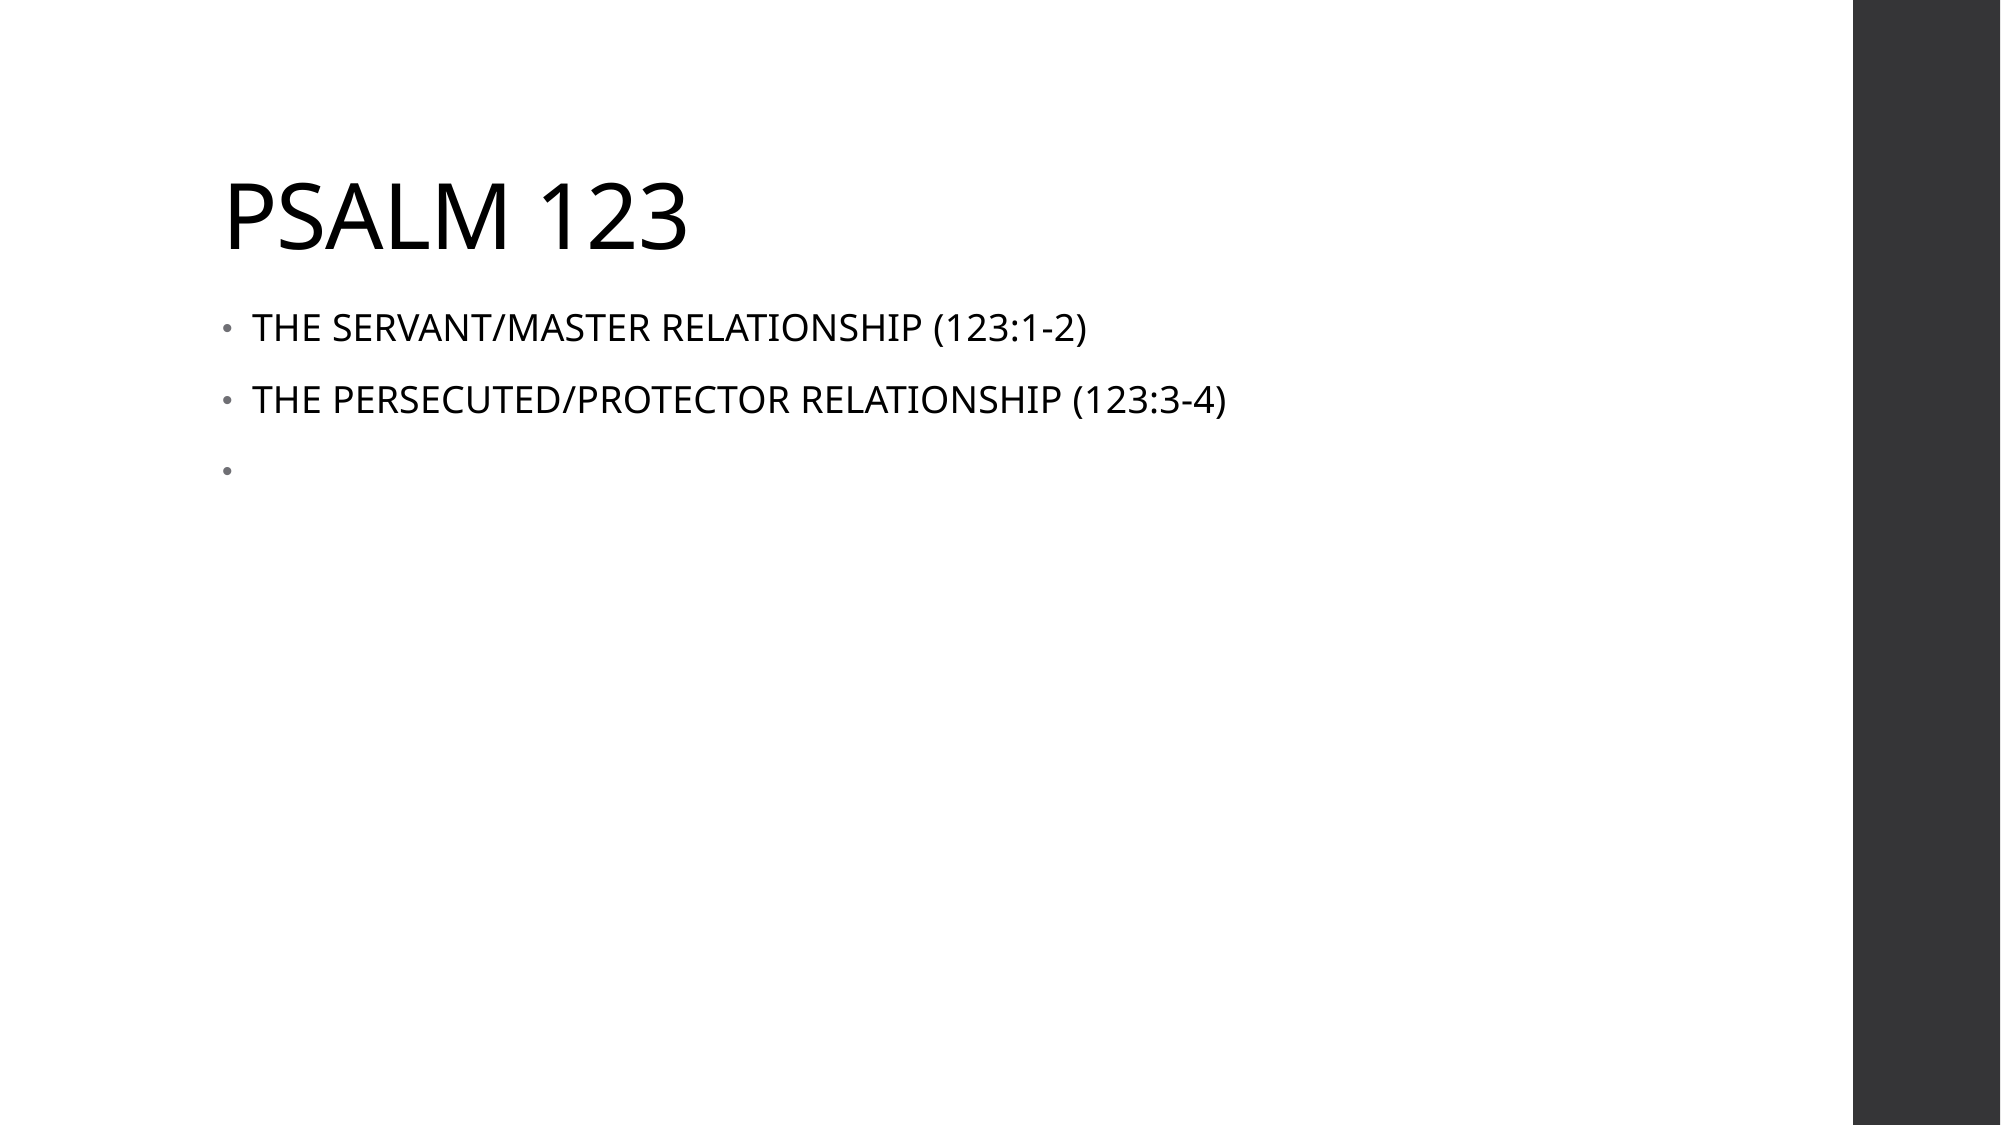

# PSALM 123
THE SERVANT/MASTER RELATIONSHIP (123:1-2)
THE PERSECUTED/PROTECTOR RELATIONSHIP (123:3-4)